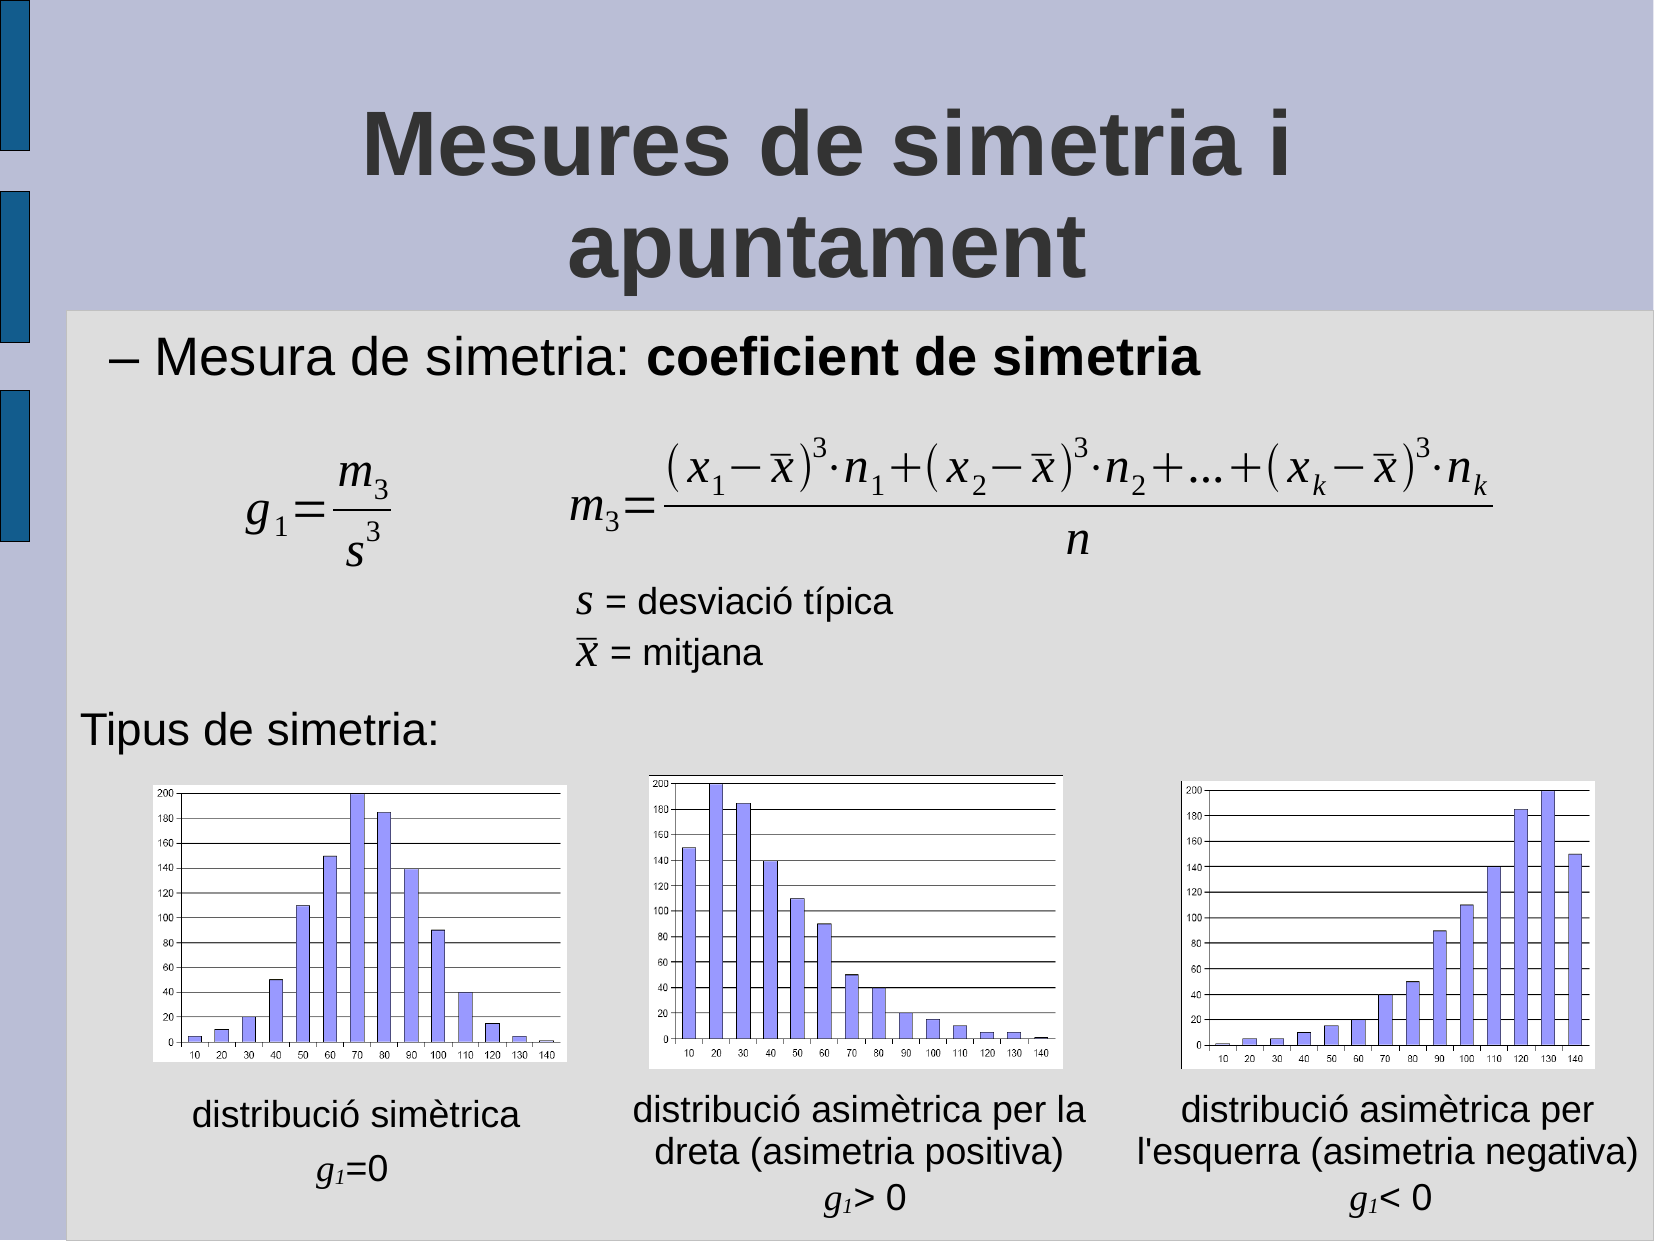

# Mesures de simetria i apuntament
– Mesura de simetria: coeficient de simetria
s = desviació típica
 = mitjana
Tipus de simetria:
distribució asimètrica per l'esquerra (asimetria negativa)
distribució asimètrica per la dreta (asimetria positiva)
distribució simètrica
g1=0
g1< 0
g1> 0